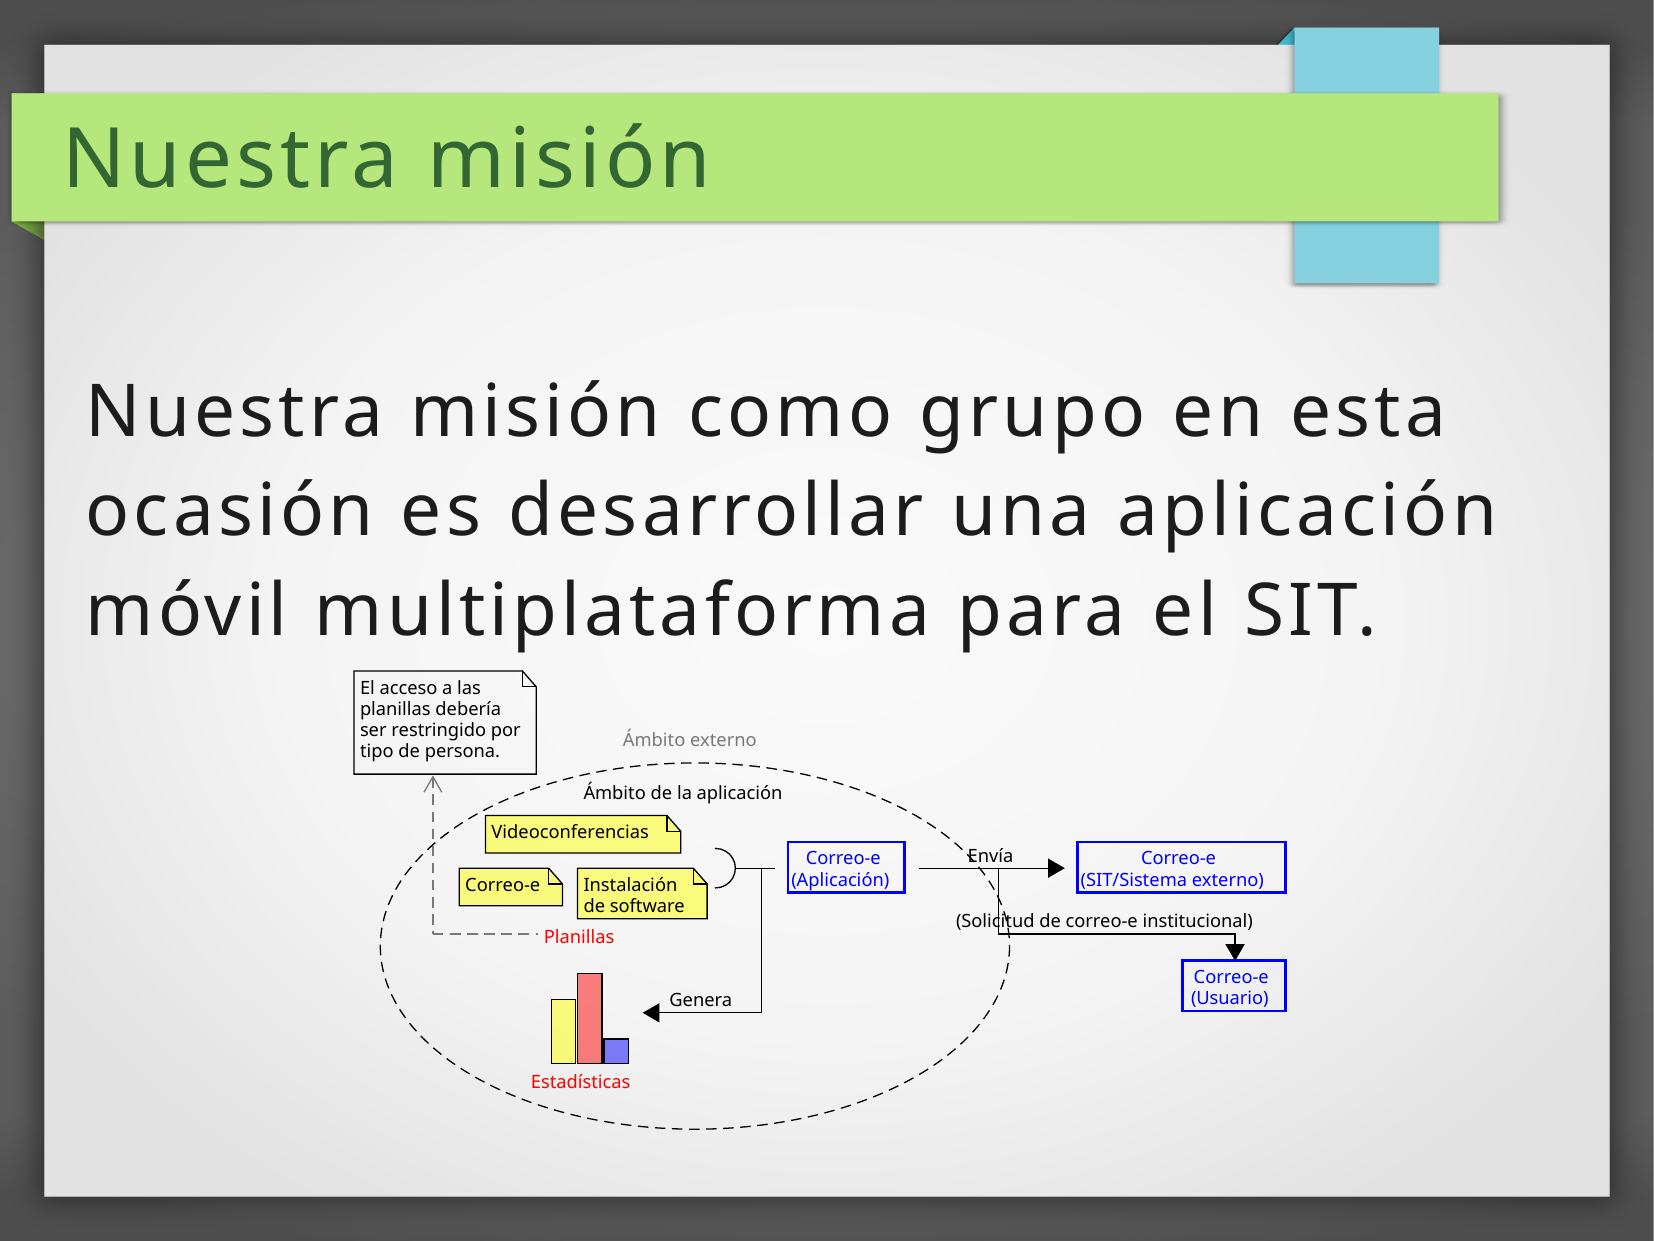

Nuestra misión
Nuestra misión como grupo en esta ocasión es desarrollar una aplicación móvil multiplataforma para el SIT.